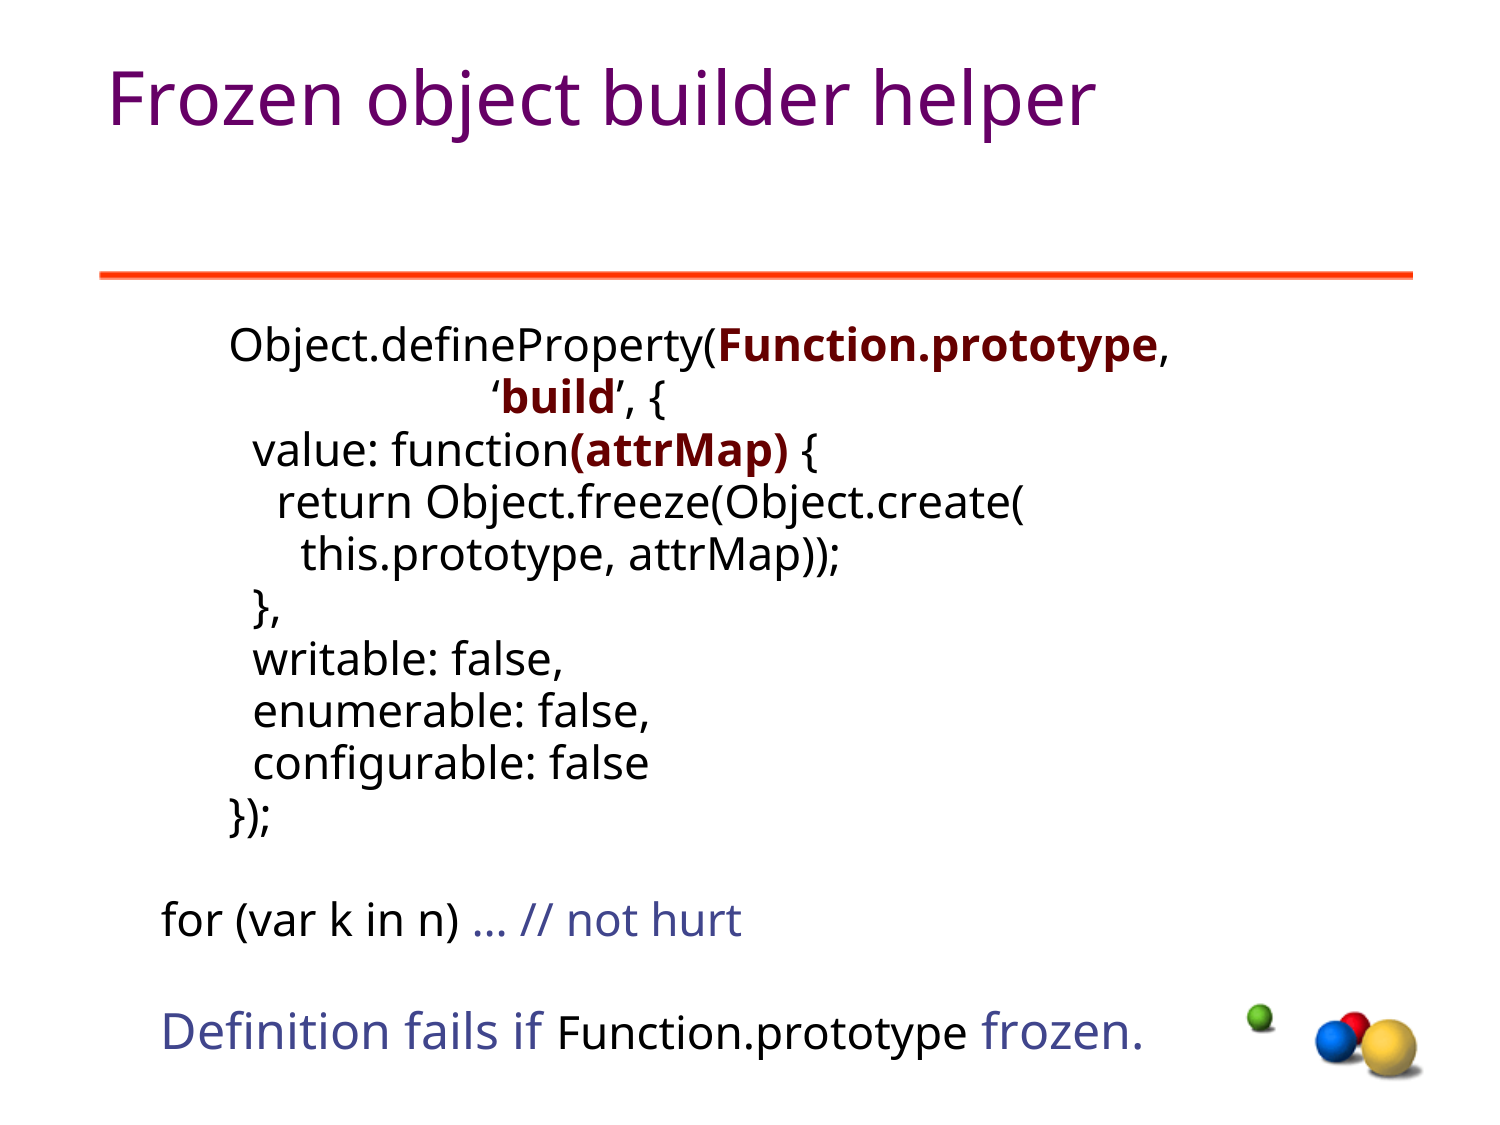

Frozen object builder helper
# Object.defineProperty(Function.prototype,
 ‘build’, {
  value: function(attrMap) {
    return Object.freeze(Object.create(
      this.prototype, attrMap));
  },
  writable: false,
 enumerable: false,
  configurable: false
});
for (var k in n) … // not hurt
Definition fails if Function.prototype frozen.